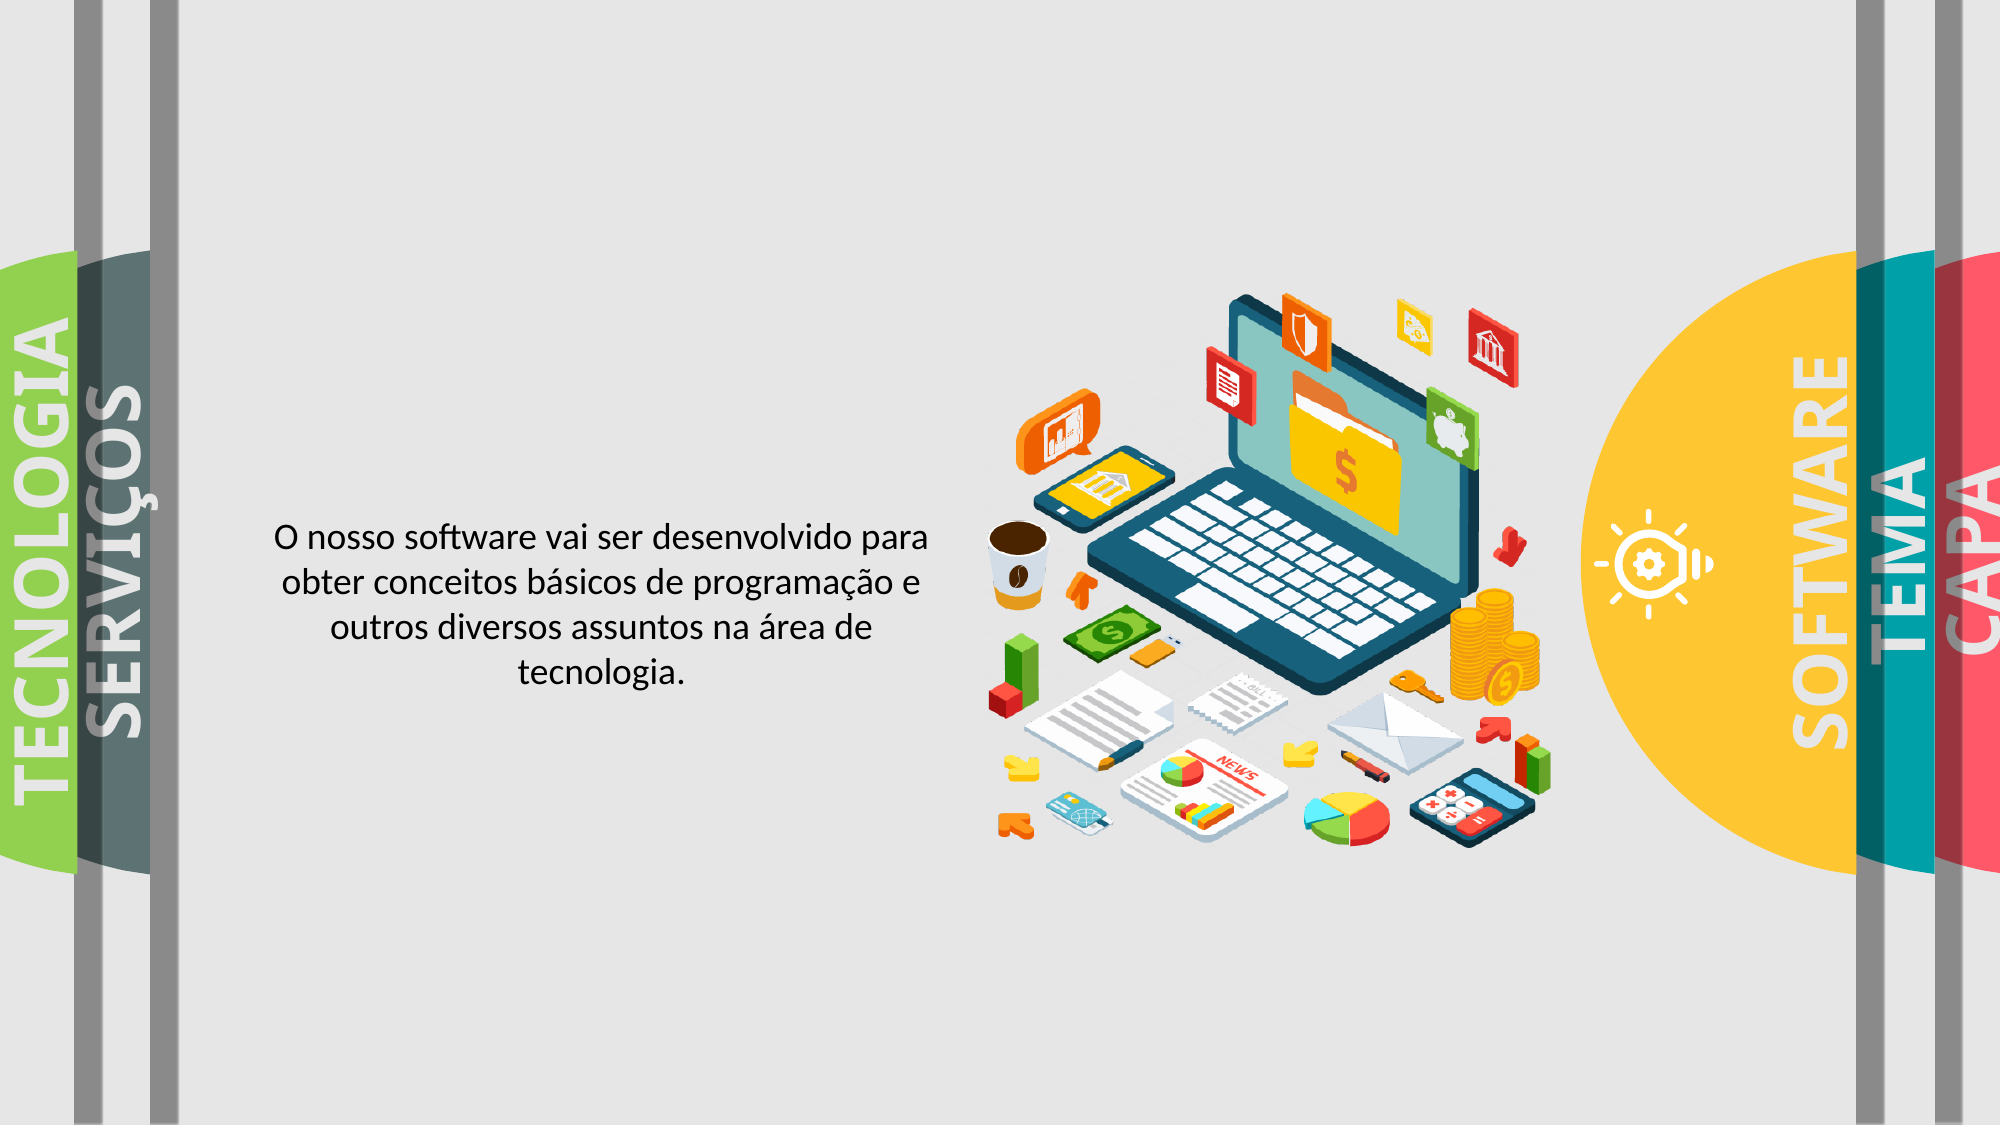

TECNOLOGIA
SERVIÇOS
CAPA
TEMA
SOFTWARE
O nosso software vai ser desenvolvido para obter conceitos básicos de programação e outros diversos assuntos na área de tecnologia.